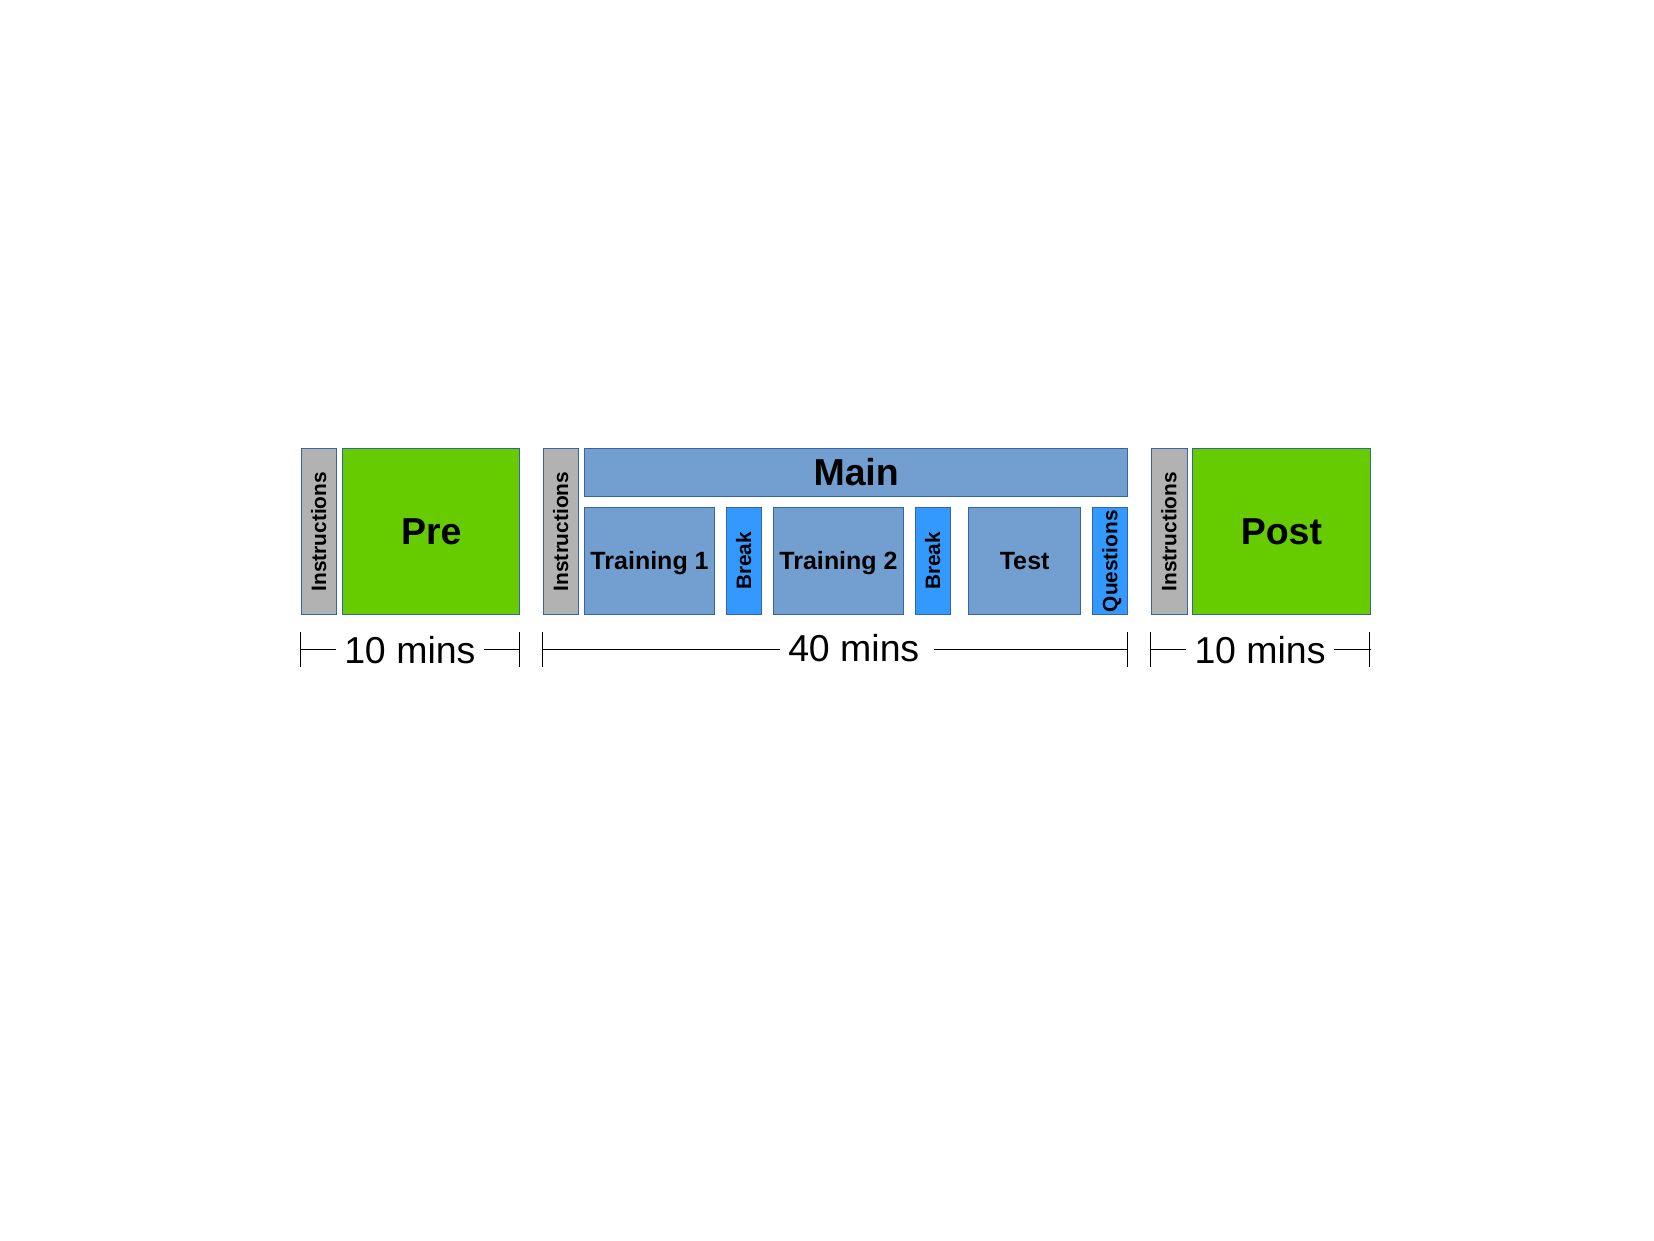

Pre
Main
Post
Training 1
Training 2
Test
Instructions
Instructions
Instructions
Break
Break
Questions
40 mins
10 mins
10 mins